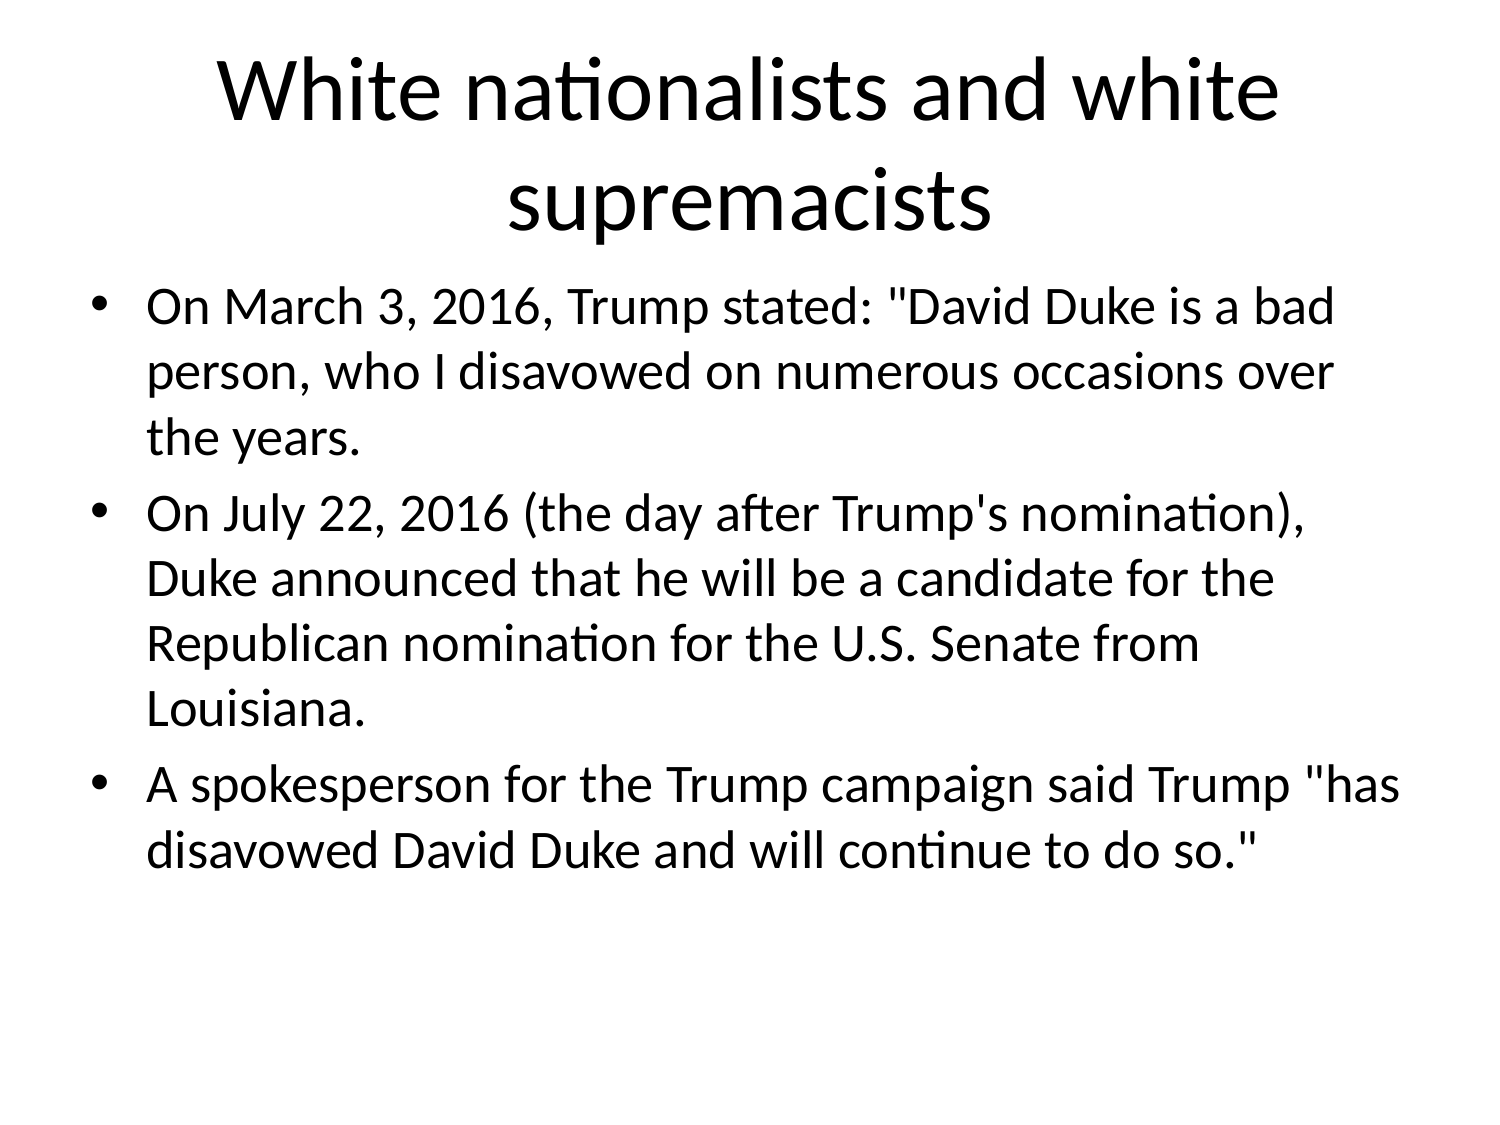

# White nationalists and white supremacists
On March 3, 2016, Trump stated: "David Duke is a bad person, who I disavowed on numerous occasions over the years.
On July 22, 2016 (the day after Trump's nomination), Duke announced that he will be a candidate for the Republican nomination for the U.S. Senate from Louisiana.
A spokesperson for the Trump campaign said Trump "has disavowed David Duke and will continue to do so."